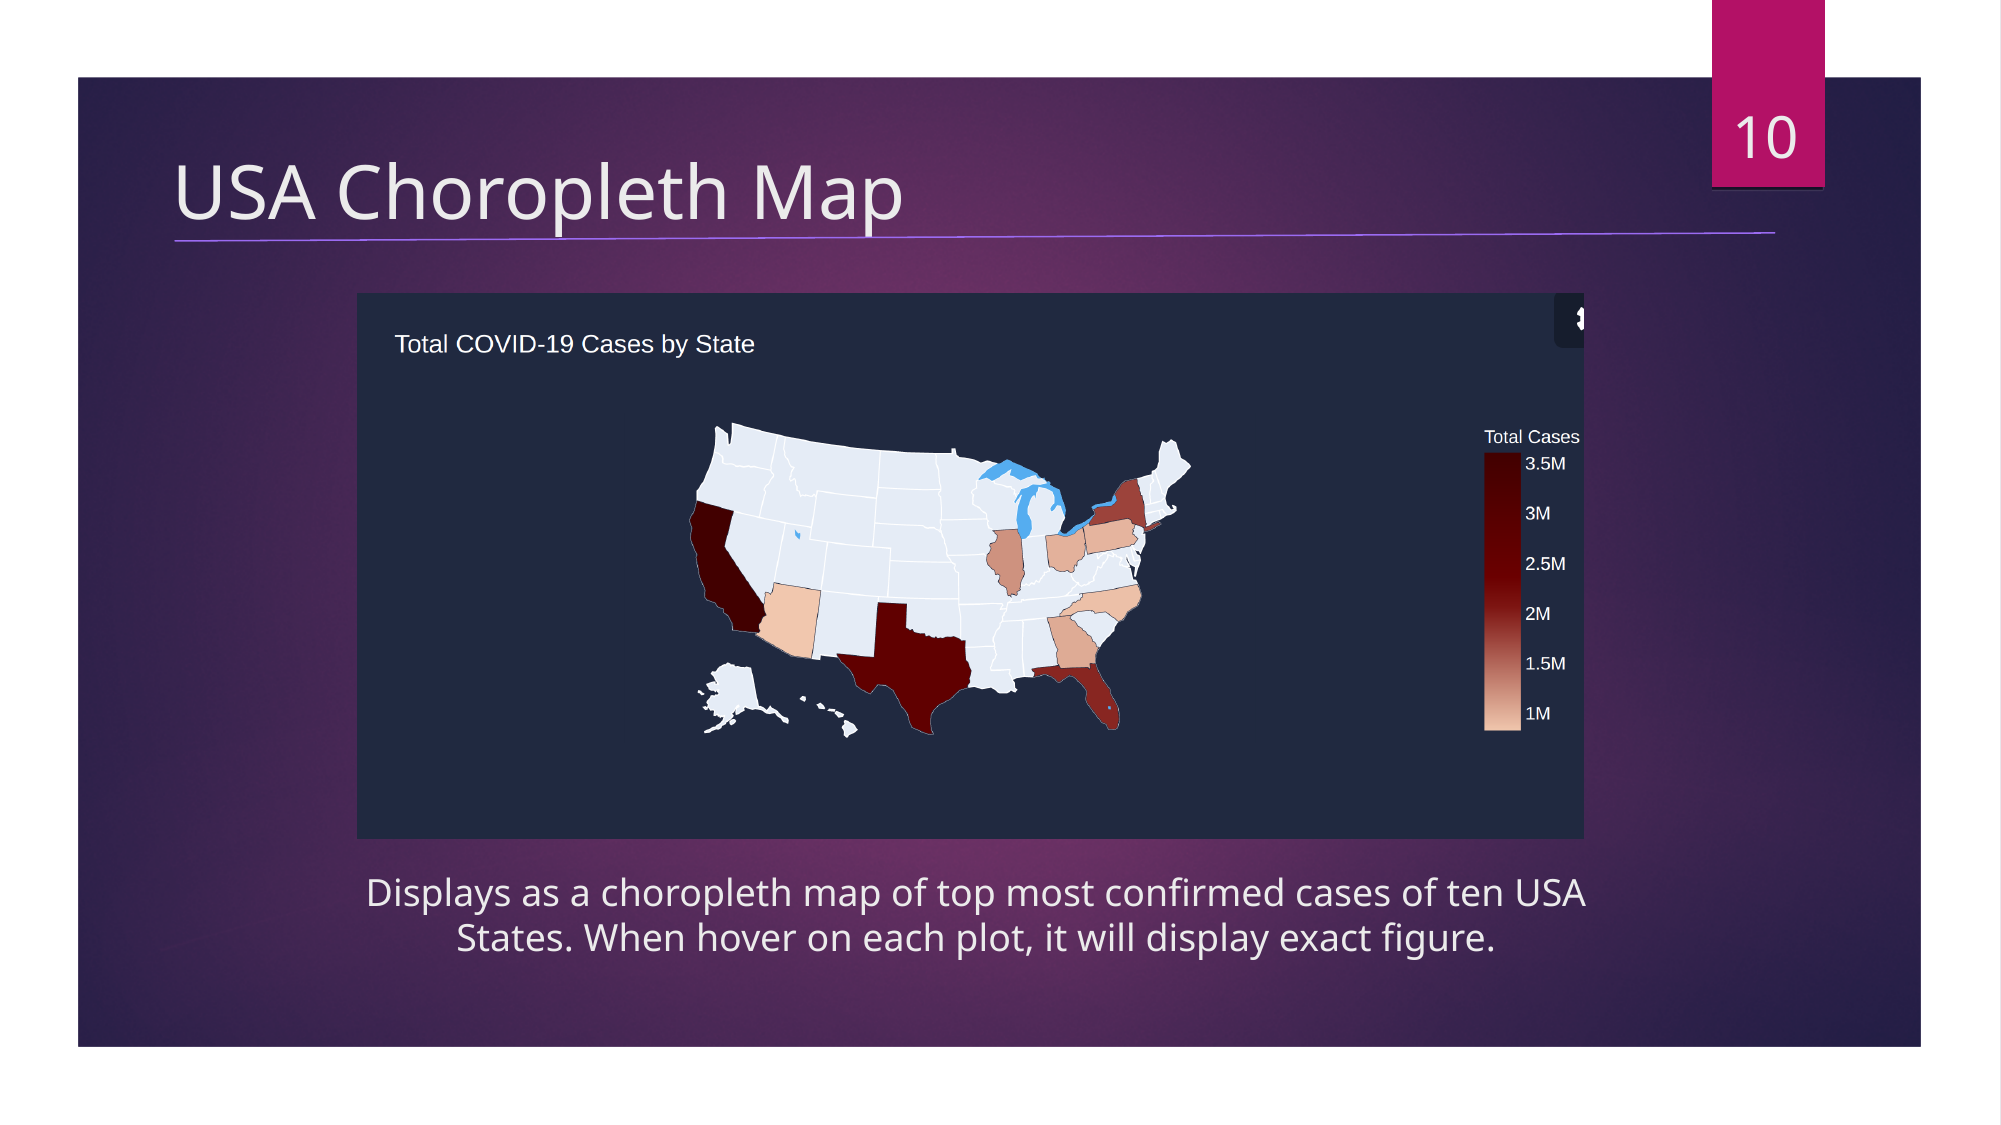

10
# USA Choropleth Map
Displays as a choropleth map of top most confirmed cases of ten USA States. When hover on each plot, it will display exact figure.